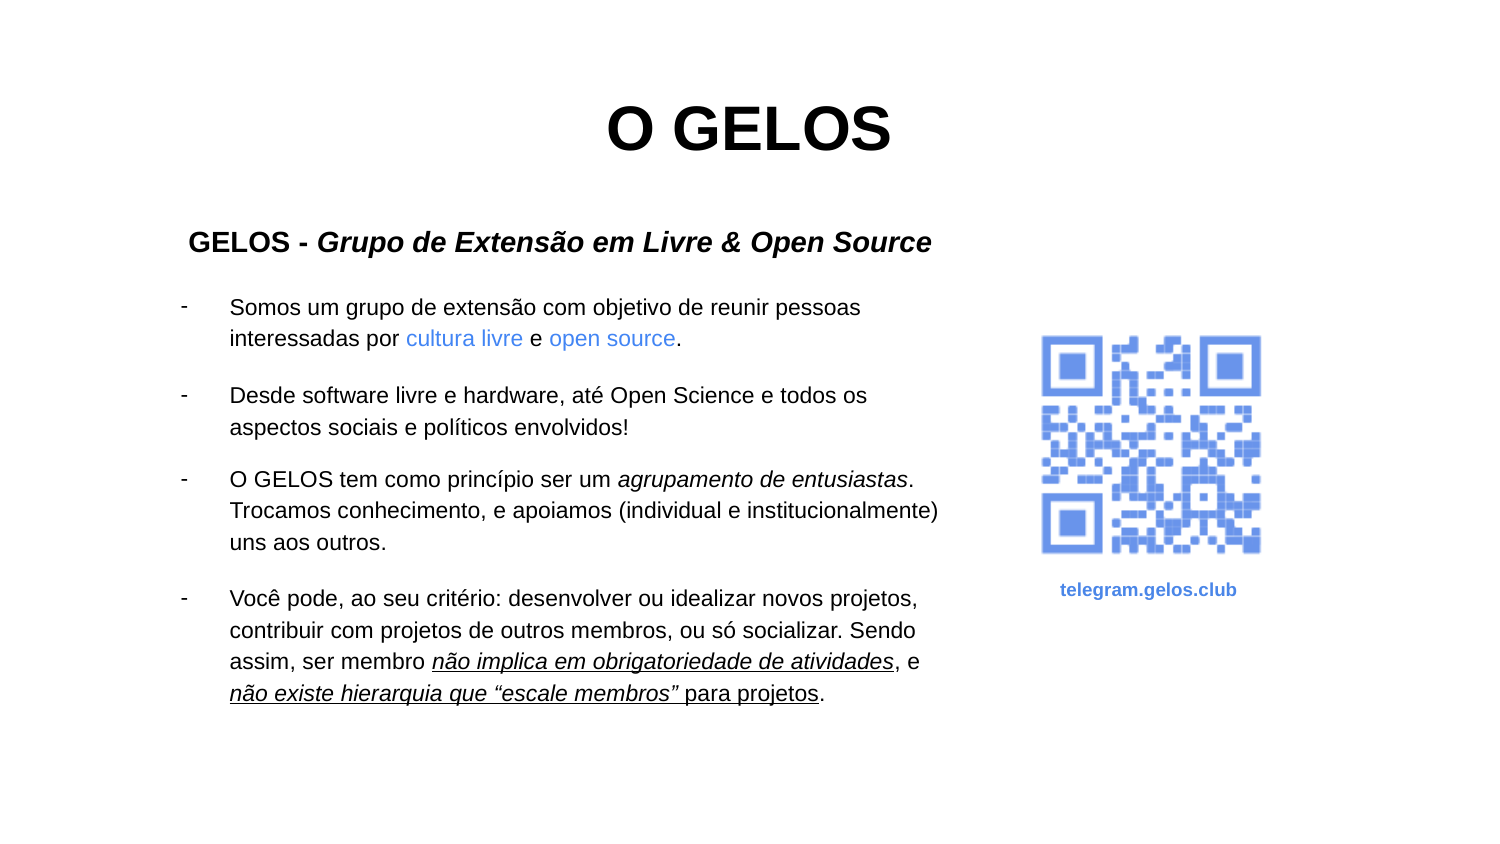

# O GELOS
GELOS - Grupo de Extensão em Livre & Open Source
Somos um grupo de extensão com objetivo de reunir pessoas interessadas por cultura livre e open source.
Desde software livre e hardware, até Open Science e todos os aspectos sociais e políticos envolvidos!
O GELOS tem como princípio ser um agrupamento de entusiastas. Trocamos conhecimento, e apoiamos (individual e institucionalmente) uns aos outros.
Você pode, ao seu critério: desenvolver ou idealizar novos projetos, contribuir com projetos de outros membros, ou só socializar. Sendo assim, ser membro não implica em obrigatoriedade de atividades, e não existe hierarquia que “escale membros” para projetos.
telegram.gelos.club